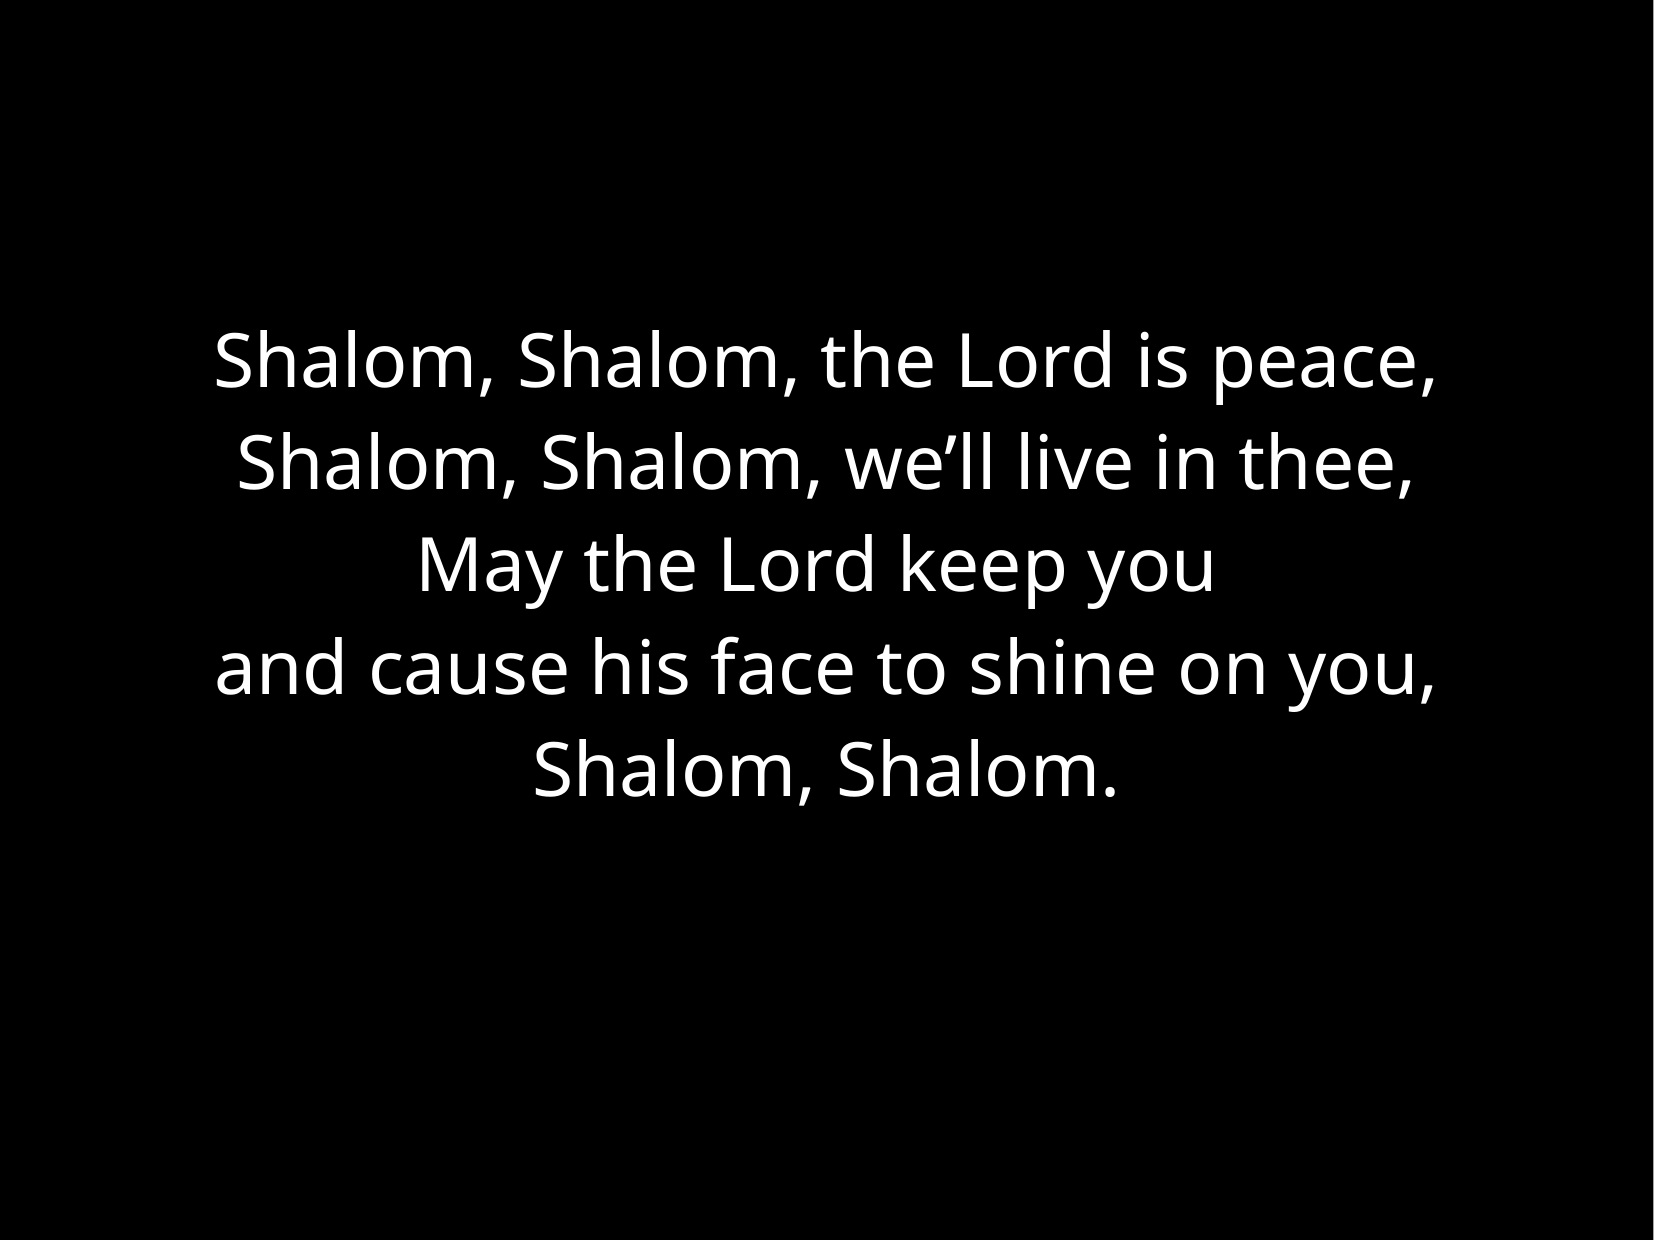

#
Shalom, Shalom, the Lord is peace,
Shalom, Shalom, we’ll live in thee,
May the Lord keep you
and cause his face to shine on you,
Shalom, Shalom.